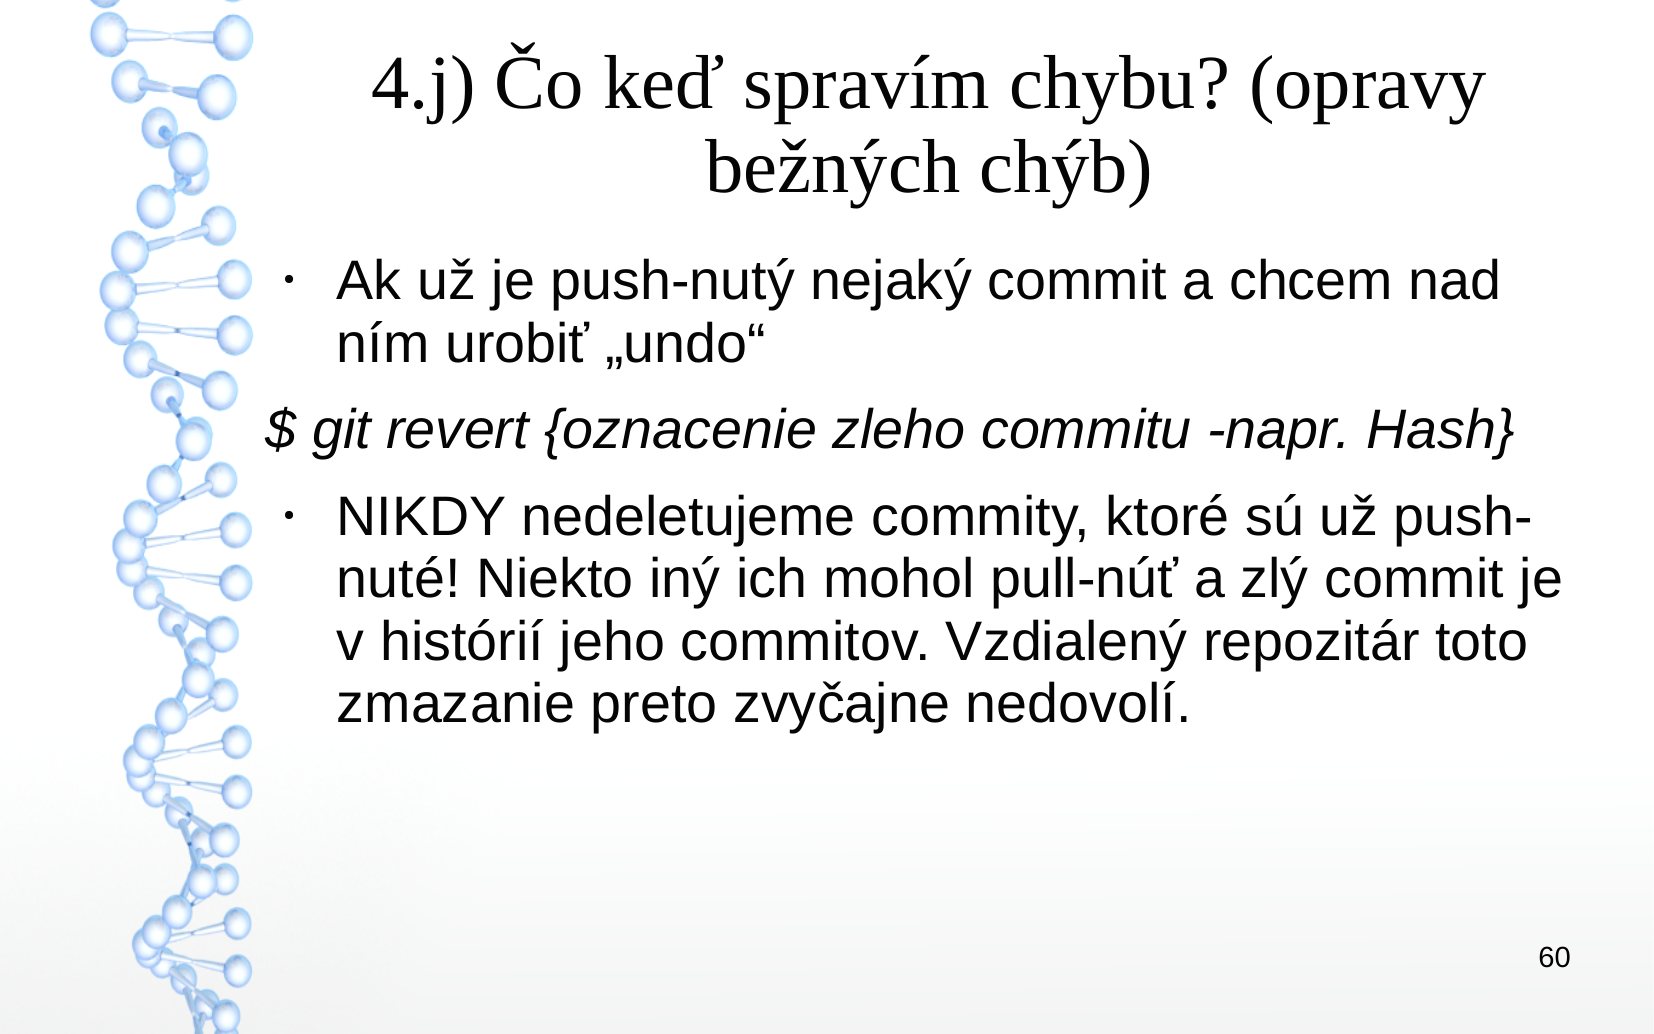

# 4.j) Čo keď spravím chybu? (opravy bežných chýb)
Ak už je push-nutý nejaký commit a chcem nad ním urobiť „undo“
$ git revert {oznacenie zleho commitu -napr. Hash}
NIKDY nedeletujeme commity, ktoré sú už push-nuté! Niekto iný ich mohol pull-núť a zlý commit je v histórií jeho commitov. Vzdialený repozitár toto zmazanie preto zvyčajne nedovolí.
60